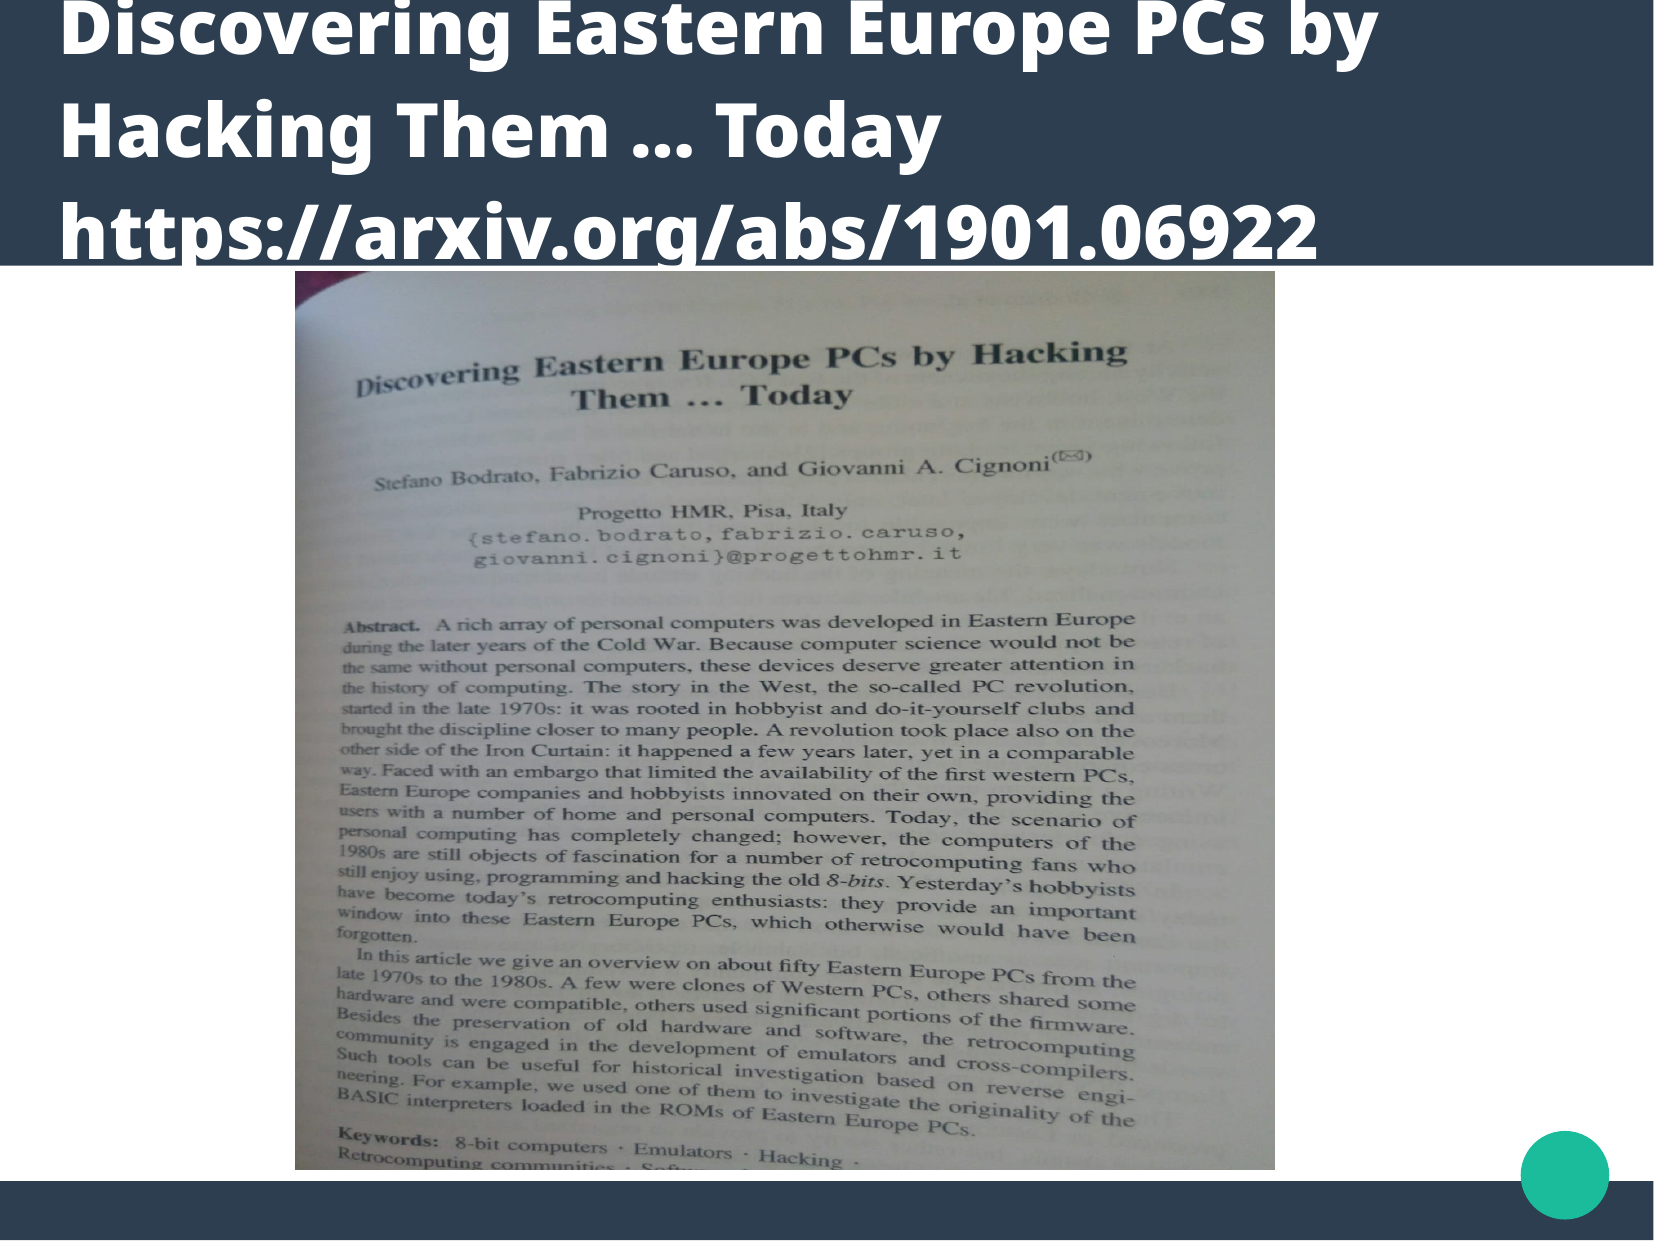

# Discovering Eastern Europe PCs by Hacking Them … Today https://arxiv.org/abs/1901.06922